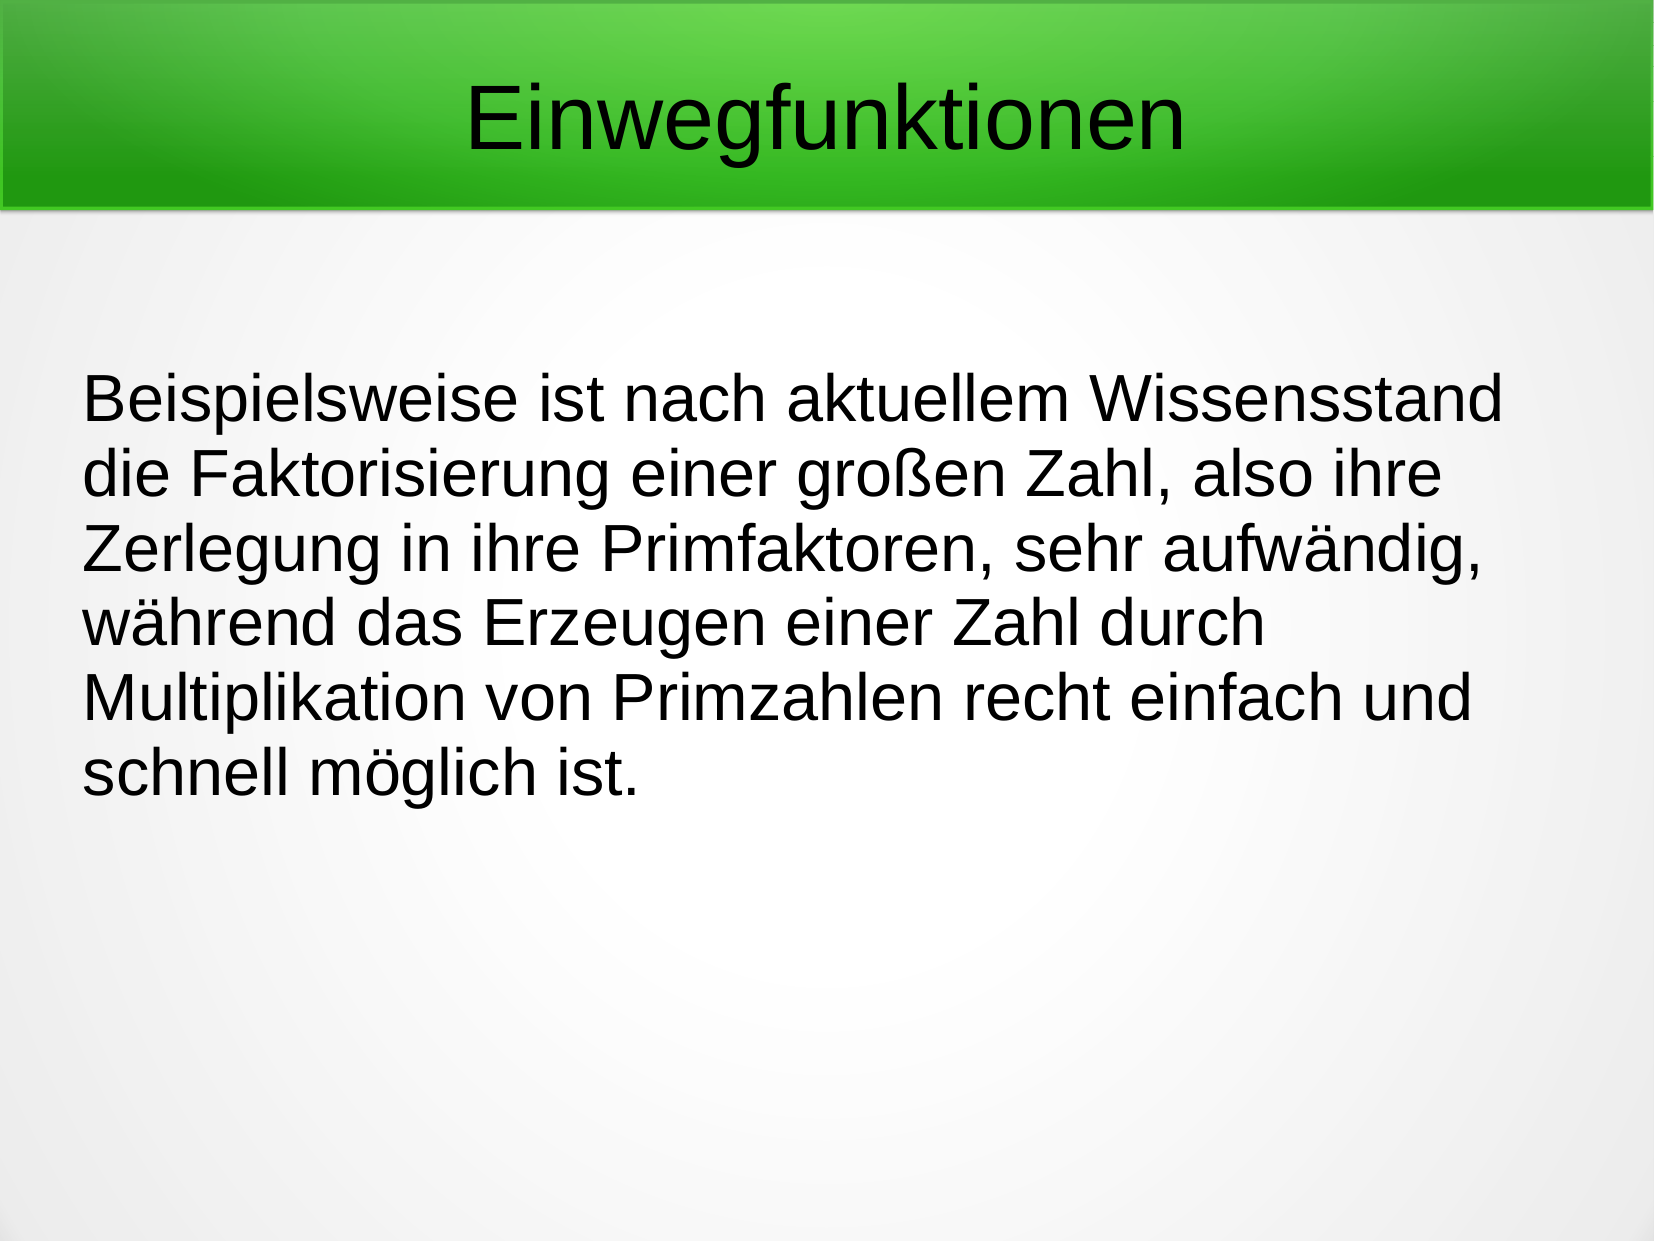

# Einwegfunktionen
Beispielsweise ist nach aktuellem Wissensstand die Faktorisierung einer großen Zahl, also ihre Zerlegung in ihre Primfaktoren, sehr aufwändig, während das Erzeugen einer Zahl durch Multiplikation von Primzahlen recht einfach und schnell möglich ist.